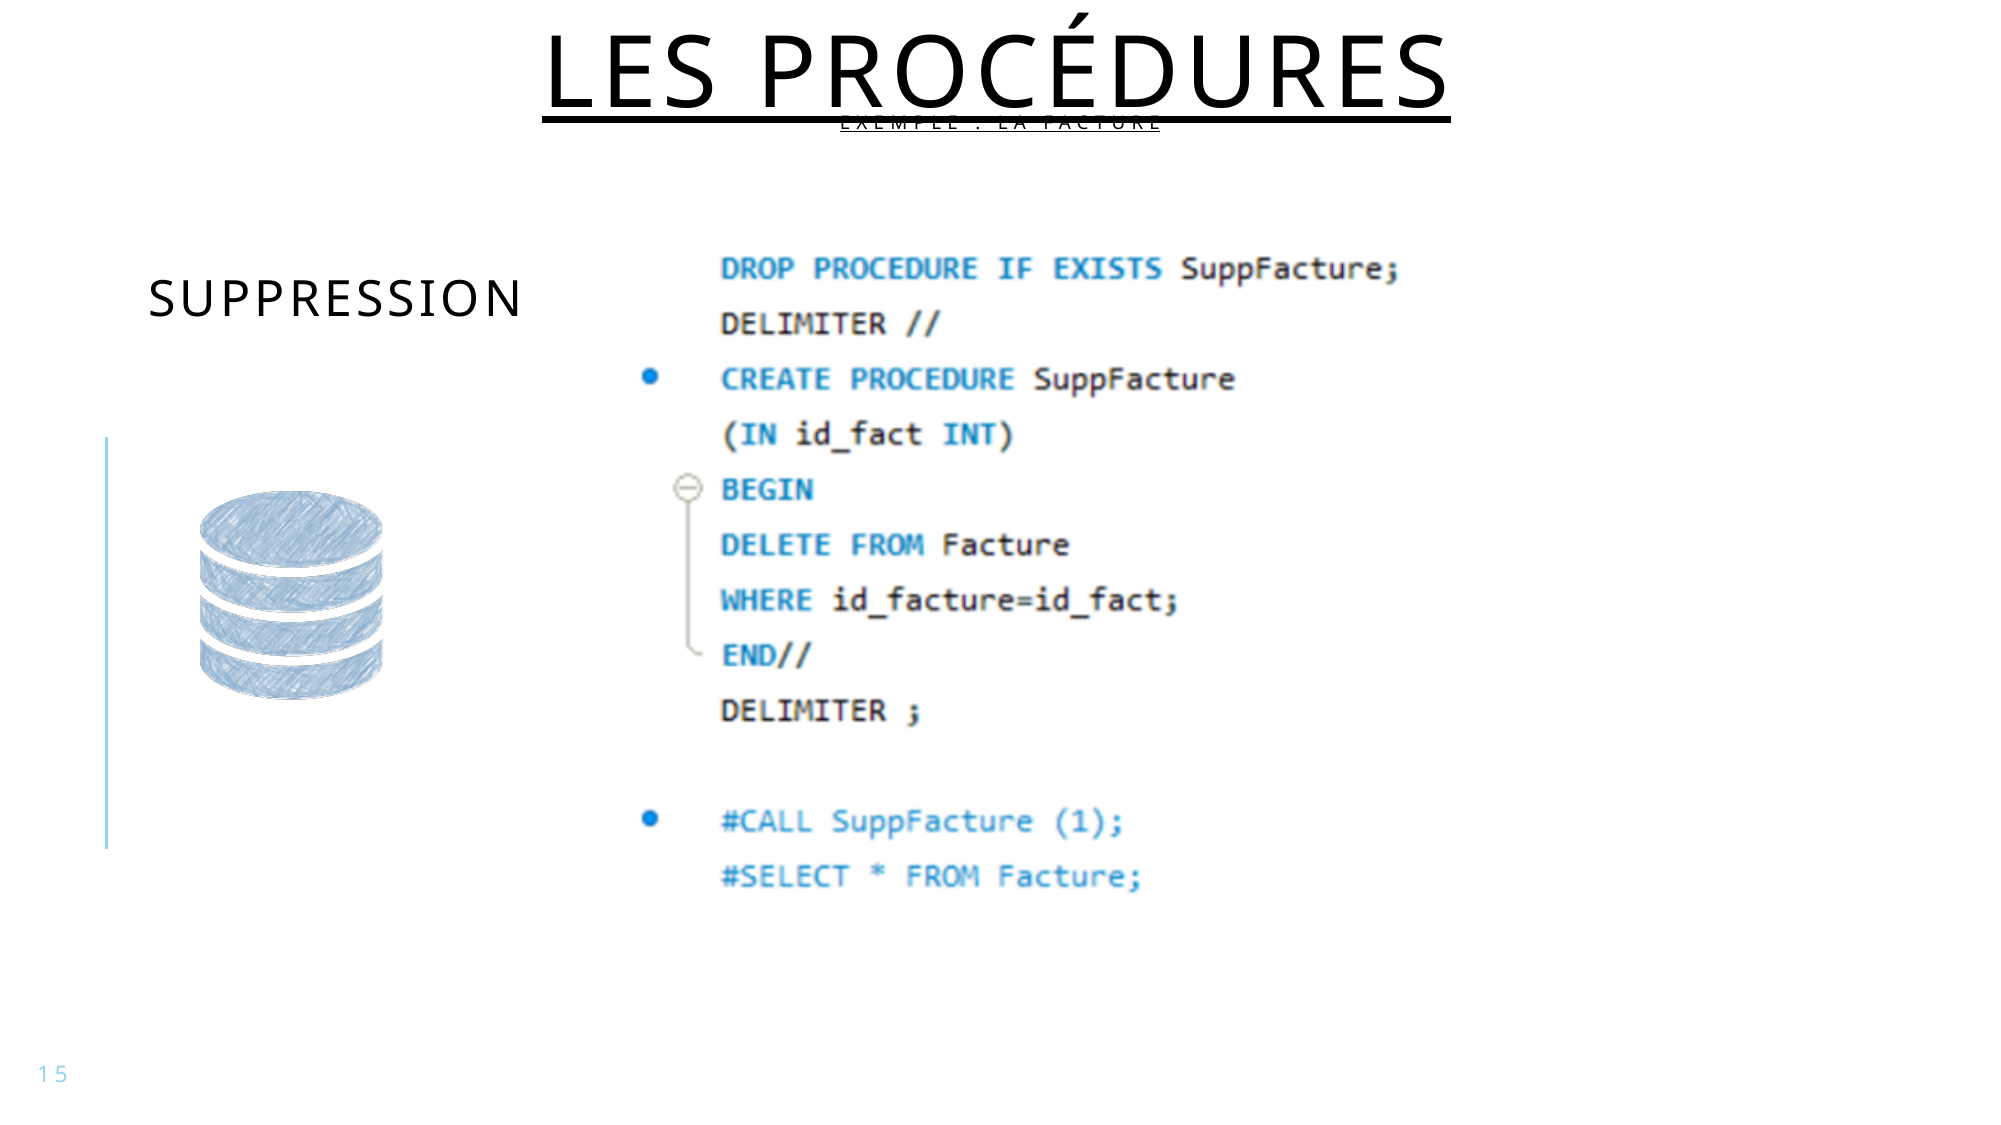

# Les procédures
exemple : La facture
SUPPRESSION
15